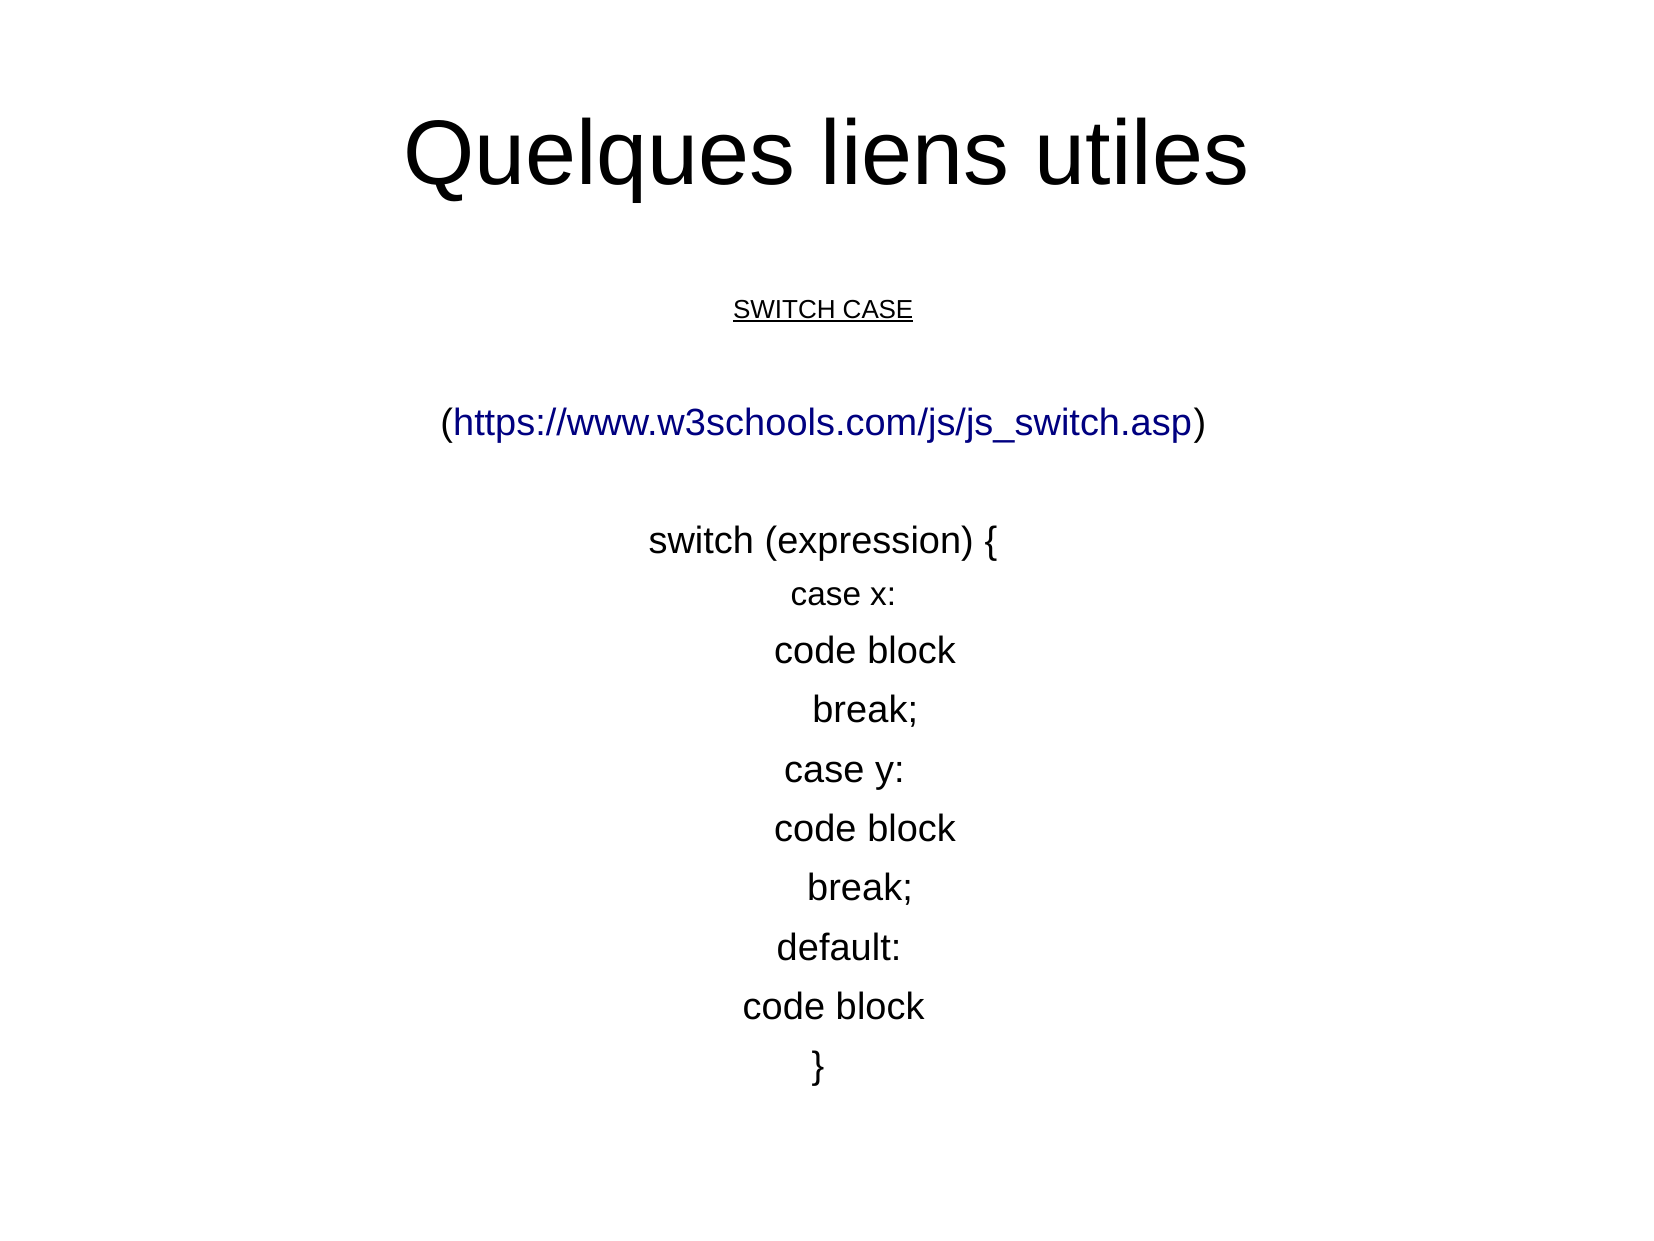

# Quelques liens utiles
SWITCH CASE
(https://www.w3schools.com/js/js_switch.asp)
switch (expression) {
case x:
 code block
 break;
 case y:
 code block
 break;
 default:
 code block
}